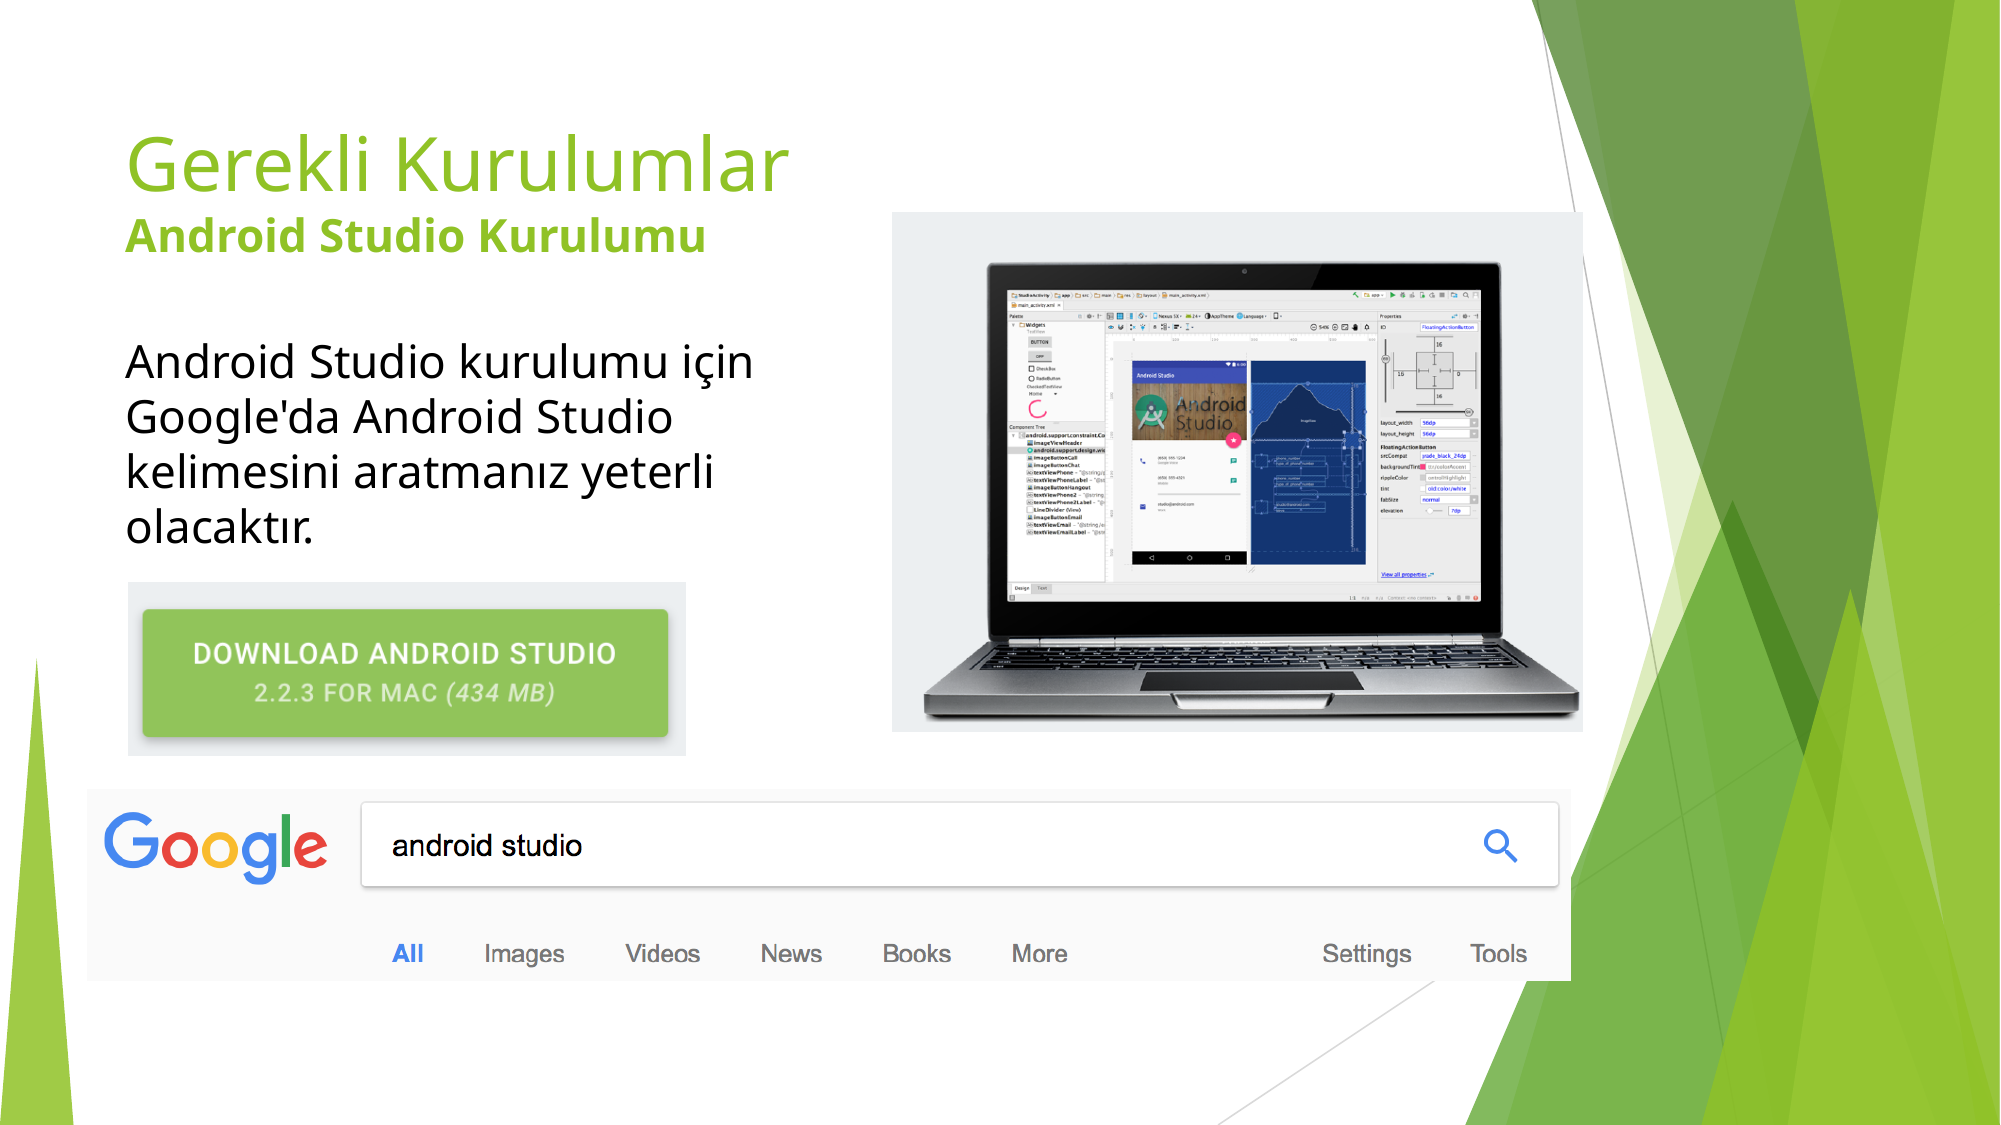

# Gerekli Kurulumlar Android Studio Kurulumu
Android Studio kurulumu için Google'da Android Studio kelimesini aratmanız yeterli olacaktır.